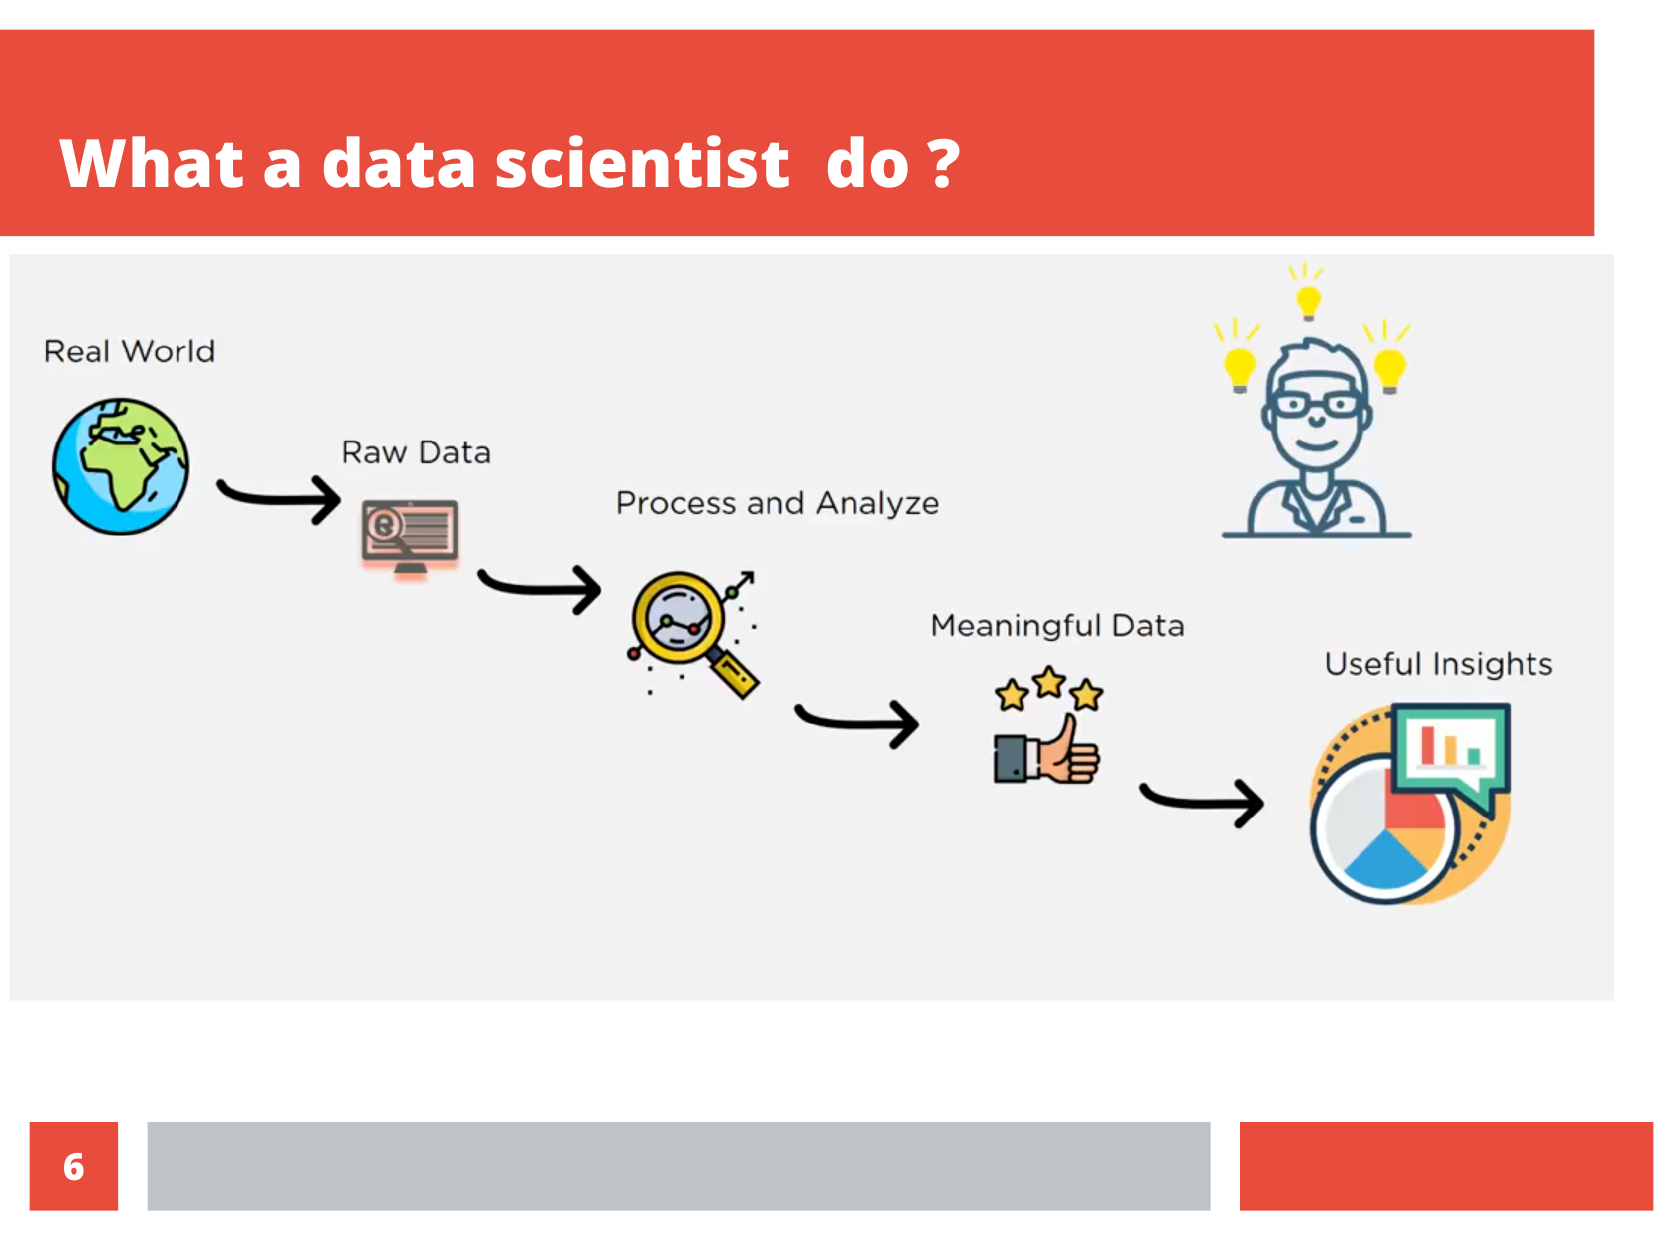

# What a data scientist do ?
6